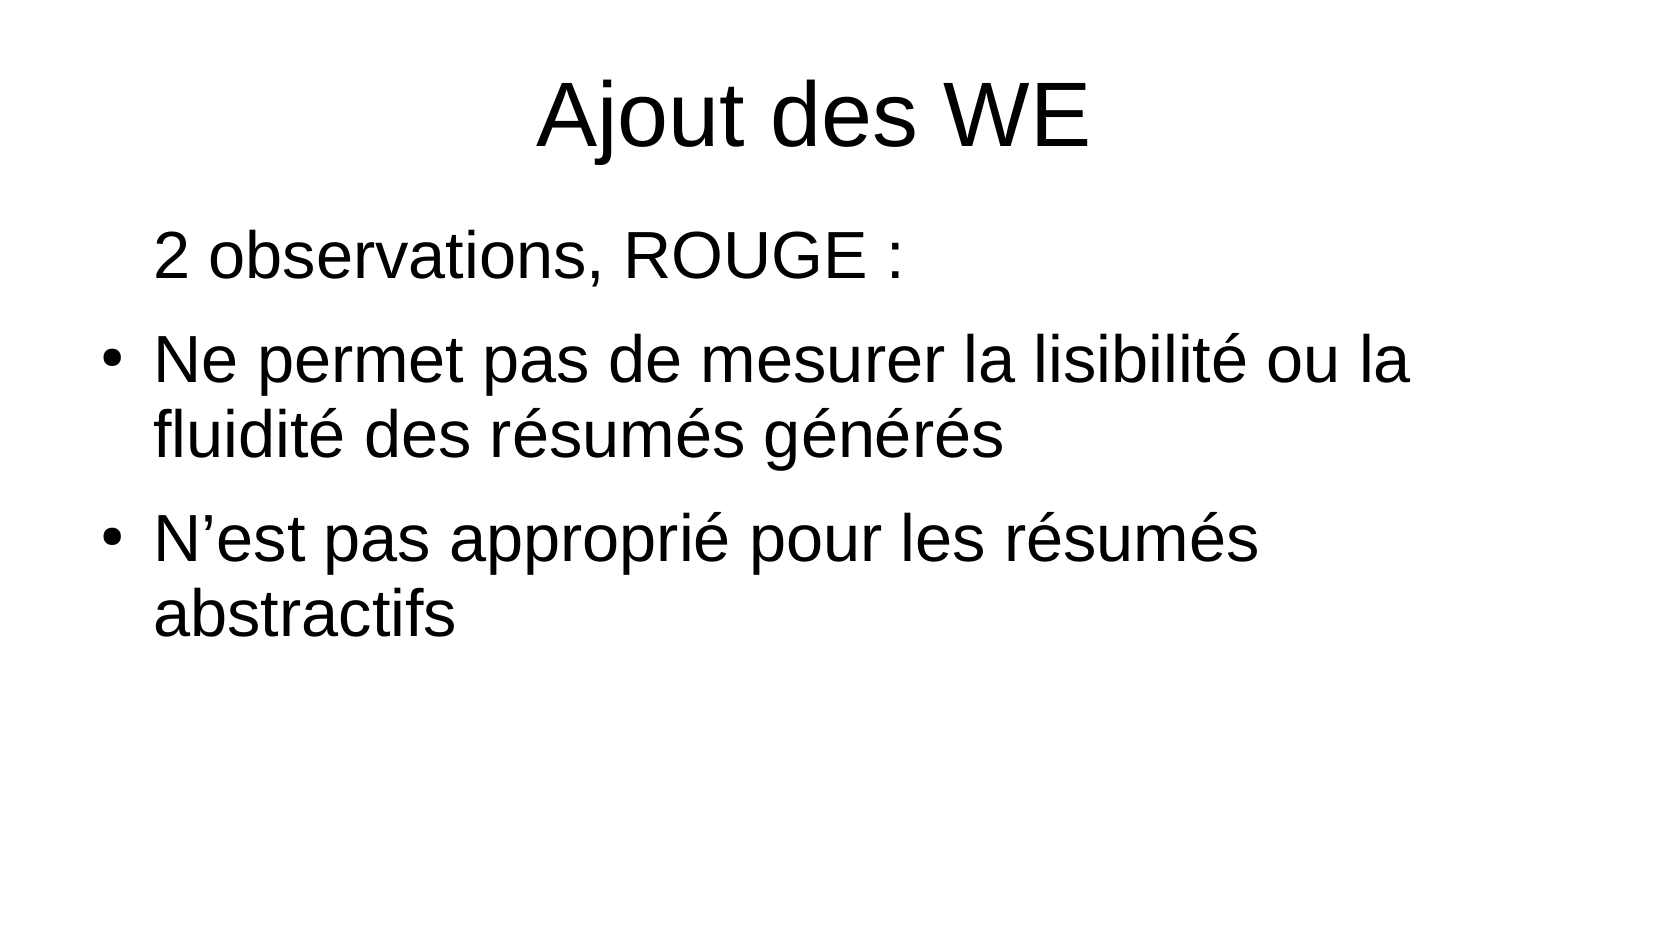

# Ajout des WE
2 observations, ROUGE :
Ne permet pas de mesurer la lisibilité ou la fluidité des résumés générés
N’est pas approprié pour les résumés abstractifs